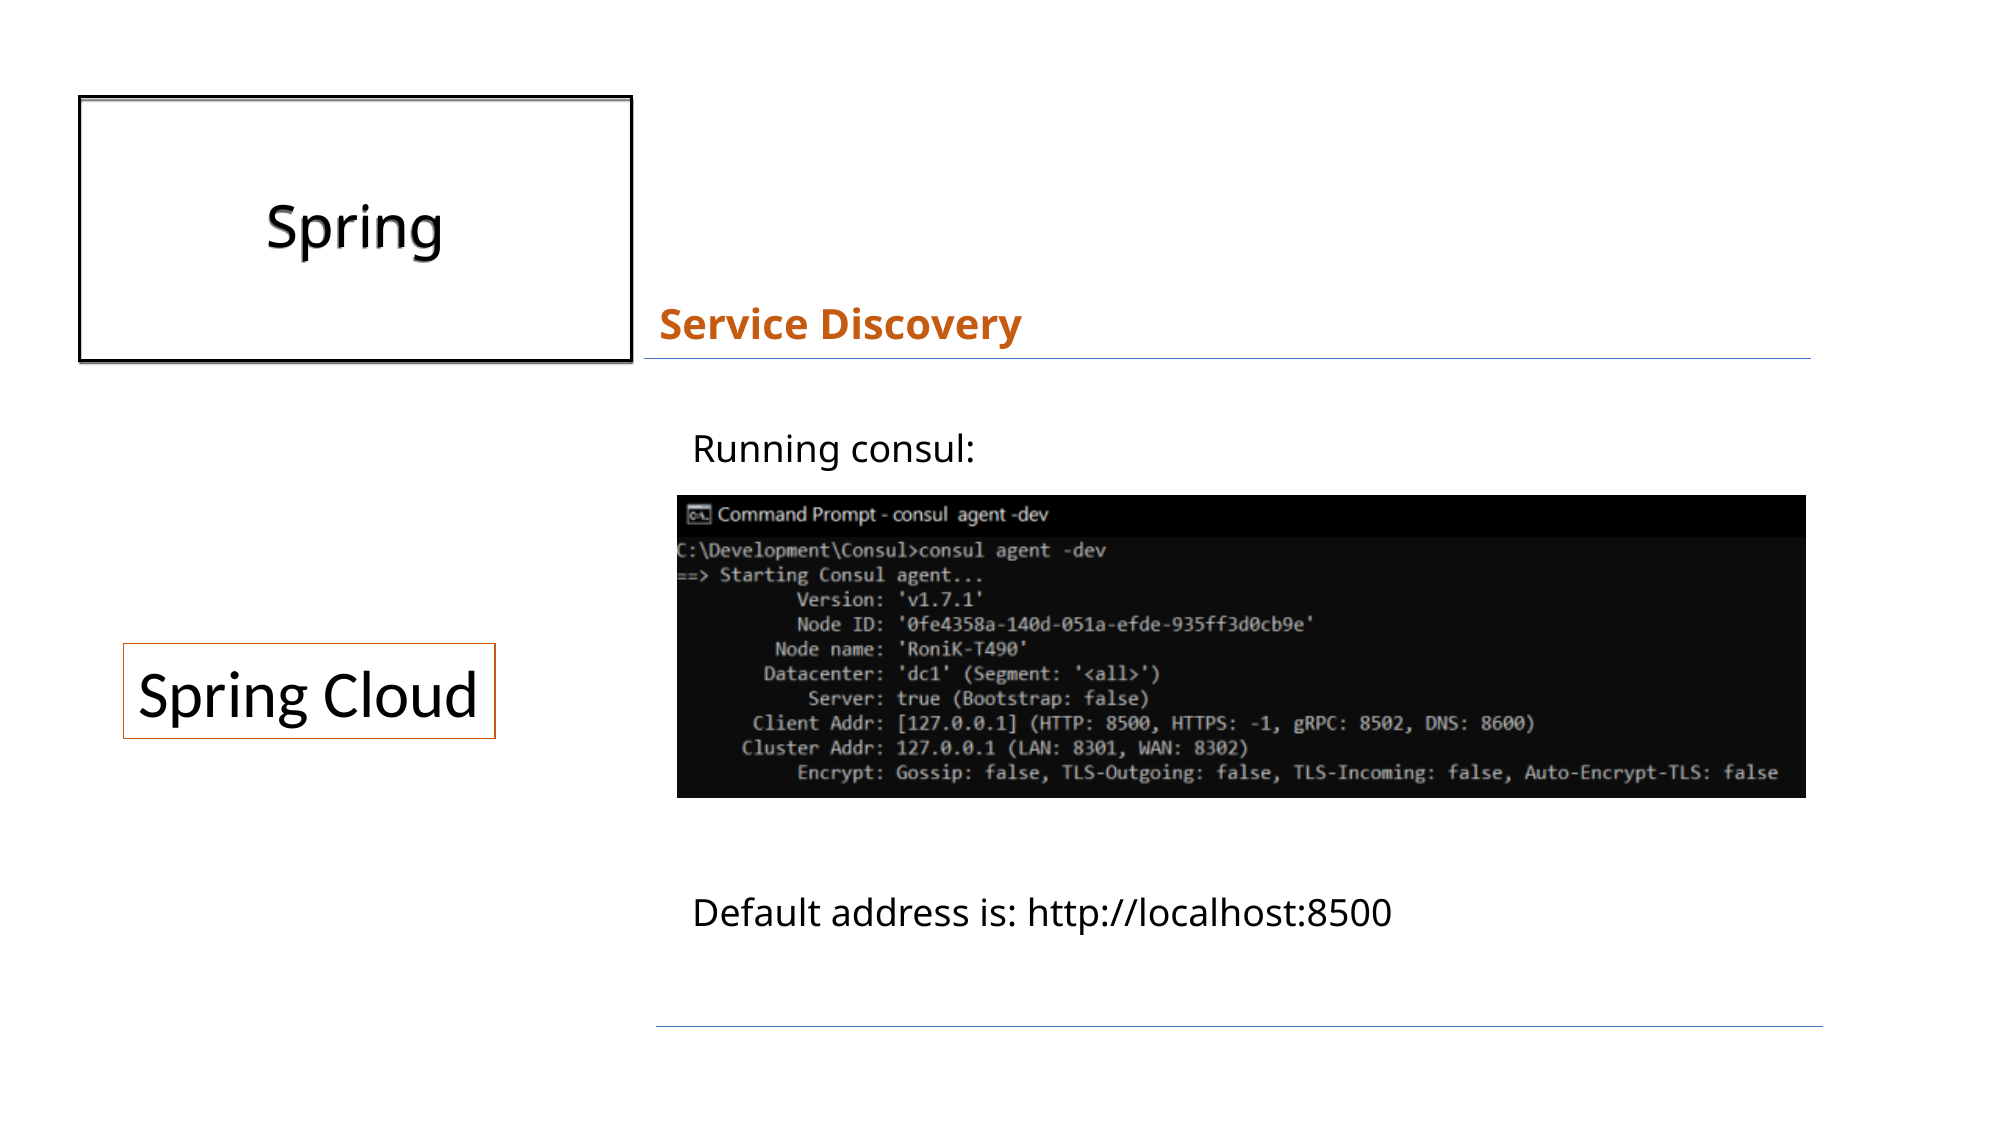

# Spring
Service Discovery
Running consul:
Spring Cloud
Default address is: http://localhost:8500